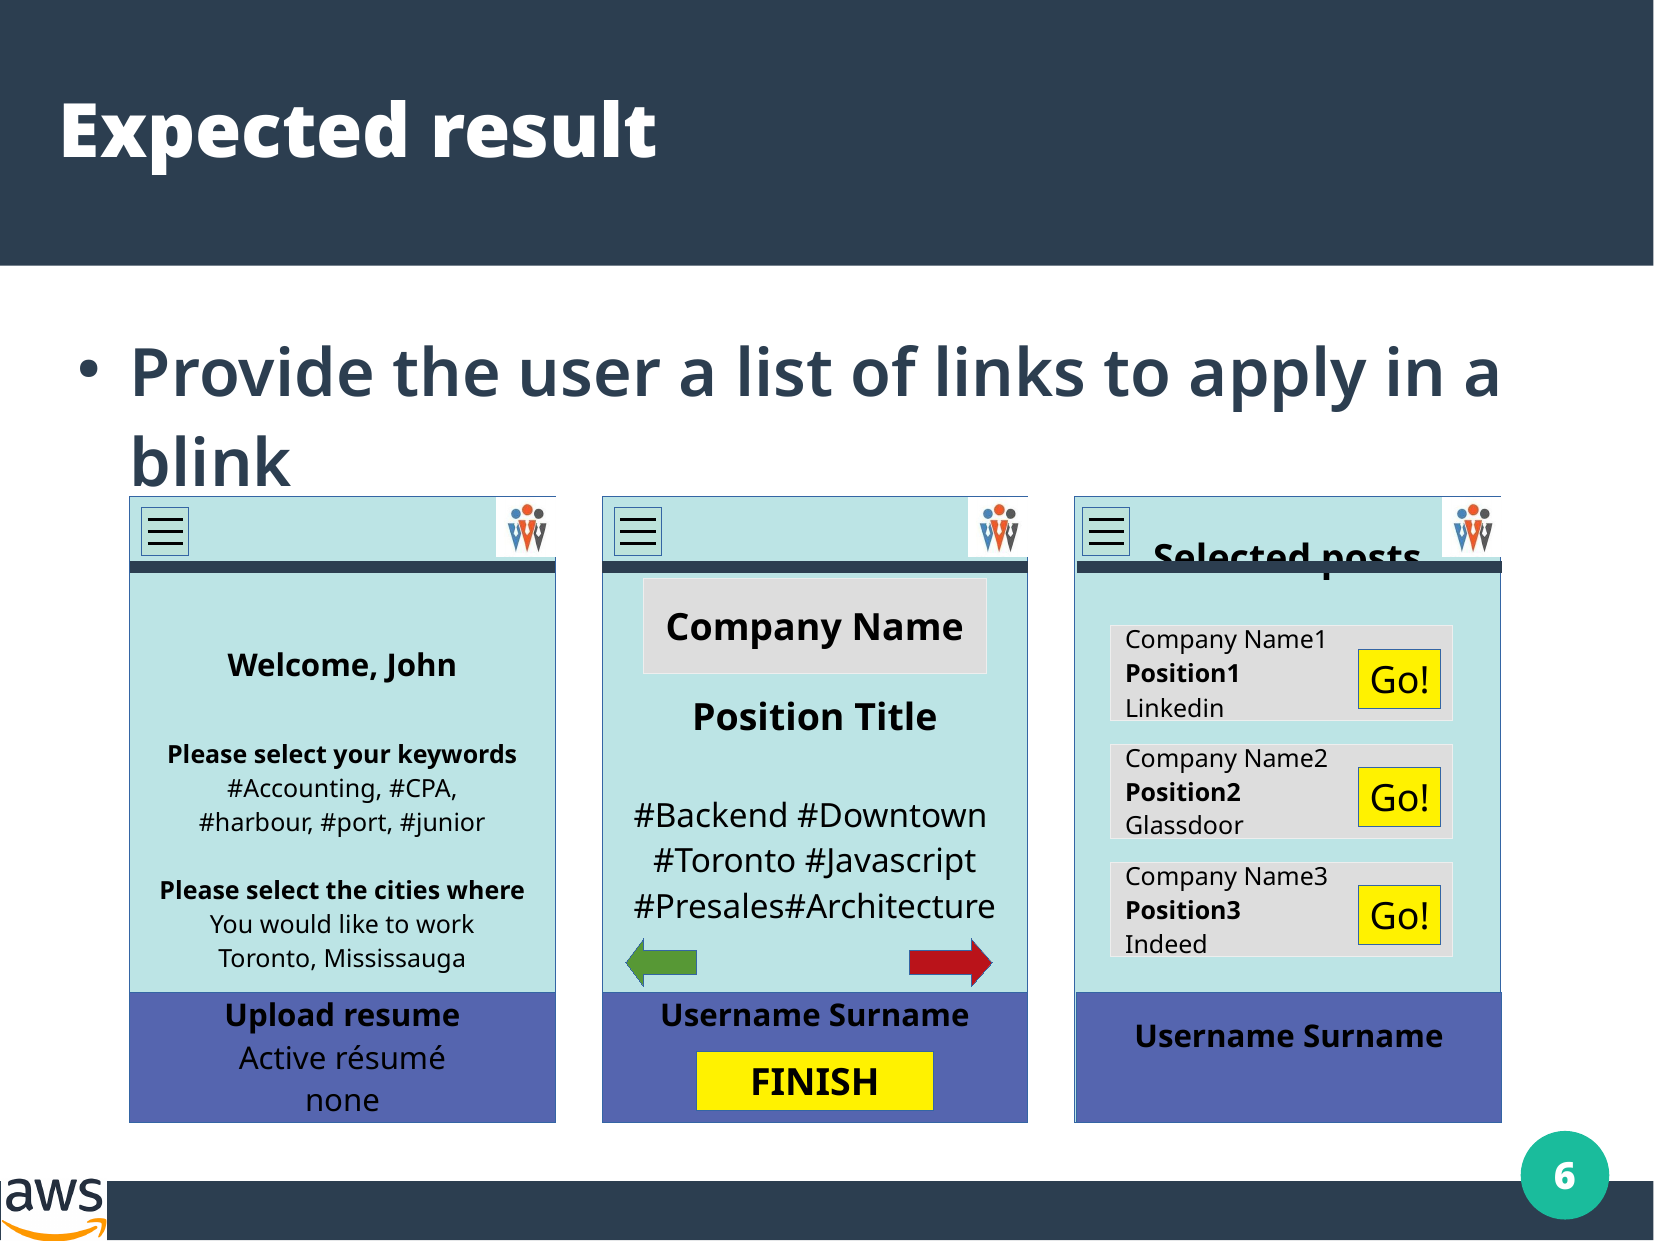

# Expected result
Provide the user a list of links to apply in a blink
Welcome, John
Please select your keywords
#Accounting, #CPA,
#harbour, #port, #junior
Please select the cities where
You would like to work
Toronto, Mississauga
Position Title
#Backend #Downtown
#Toronto #Javascript
#Presales#Architecture
Selected posts
Company Name
Company Name1
Position1
Linkedin
Go!
Company Name2
Position2
Glassdoor
Go!
Company Name3
Position3
Indeed
Go!
Upload resume
Active résumé
none
Username Surname
Username Surname
FINISH
6